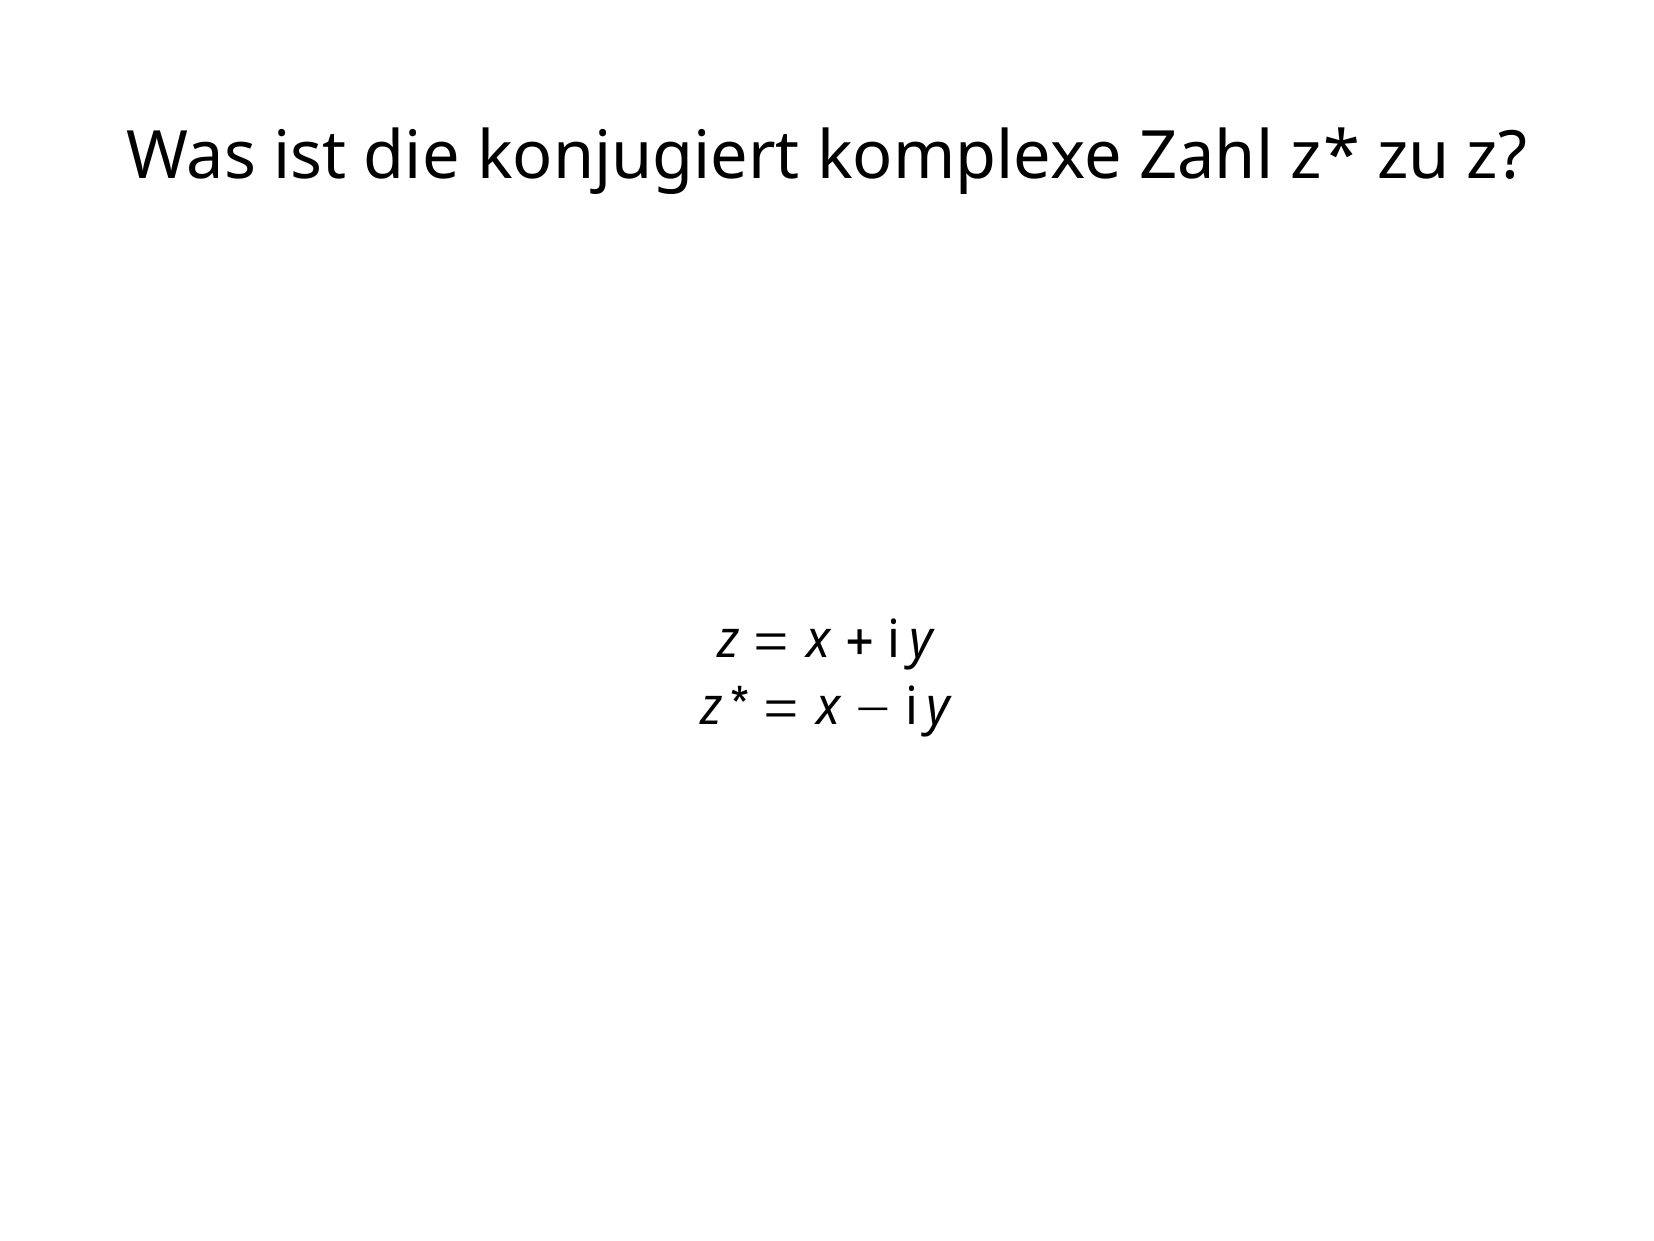

# Was ist die konjugiert komplexe Zahl z* zu z?